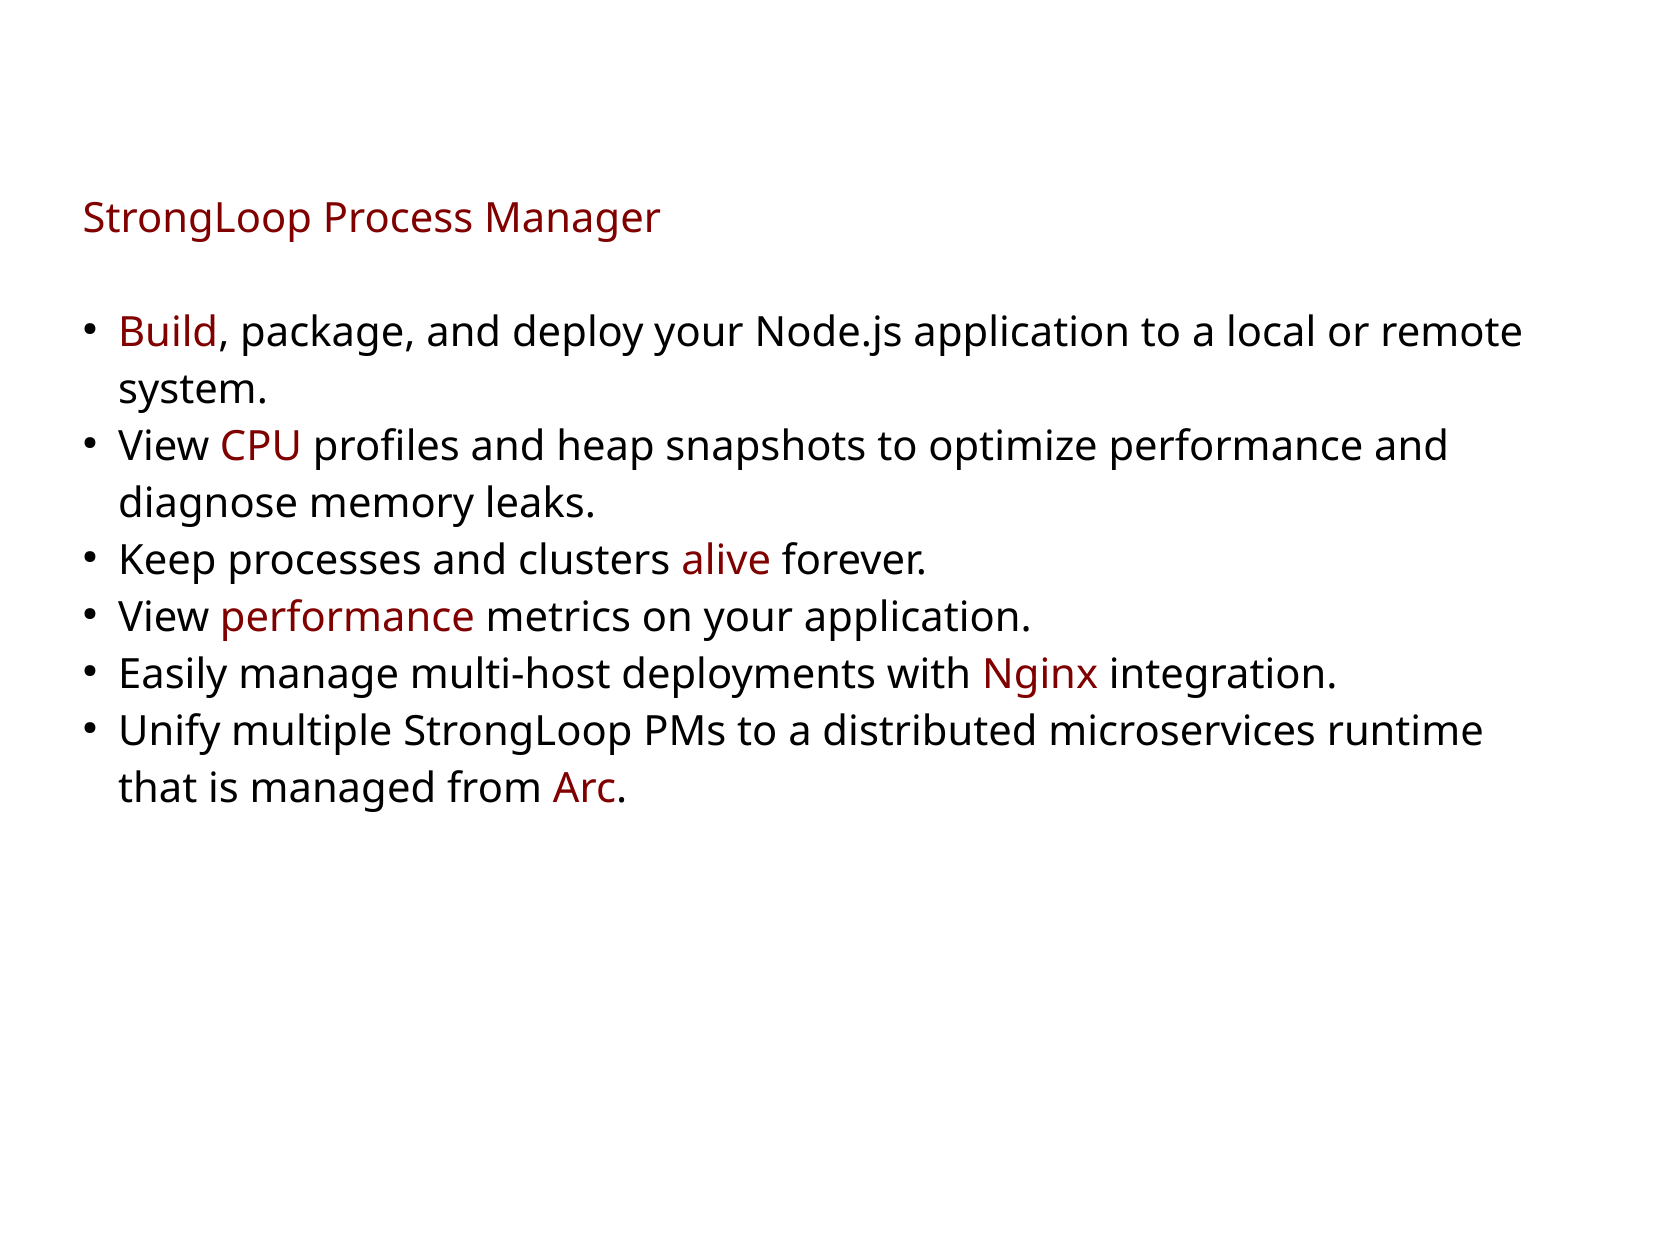

# StrongLoop Process Manager
Build, package, and deploy your Node.js application to a local or remote system.
View CPU profiles and heap snapshots to optimize performance and diagnose memory leaks.
Keep processes and clusters alive forever.
View performance metrics on your application.
Easily manage multi-host deployments with Nginx integration.
Unify multiple StrongLoop PMs to a distributed microservices runtime that is managed from Arc.